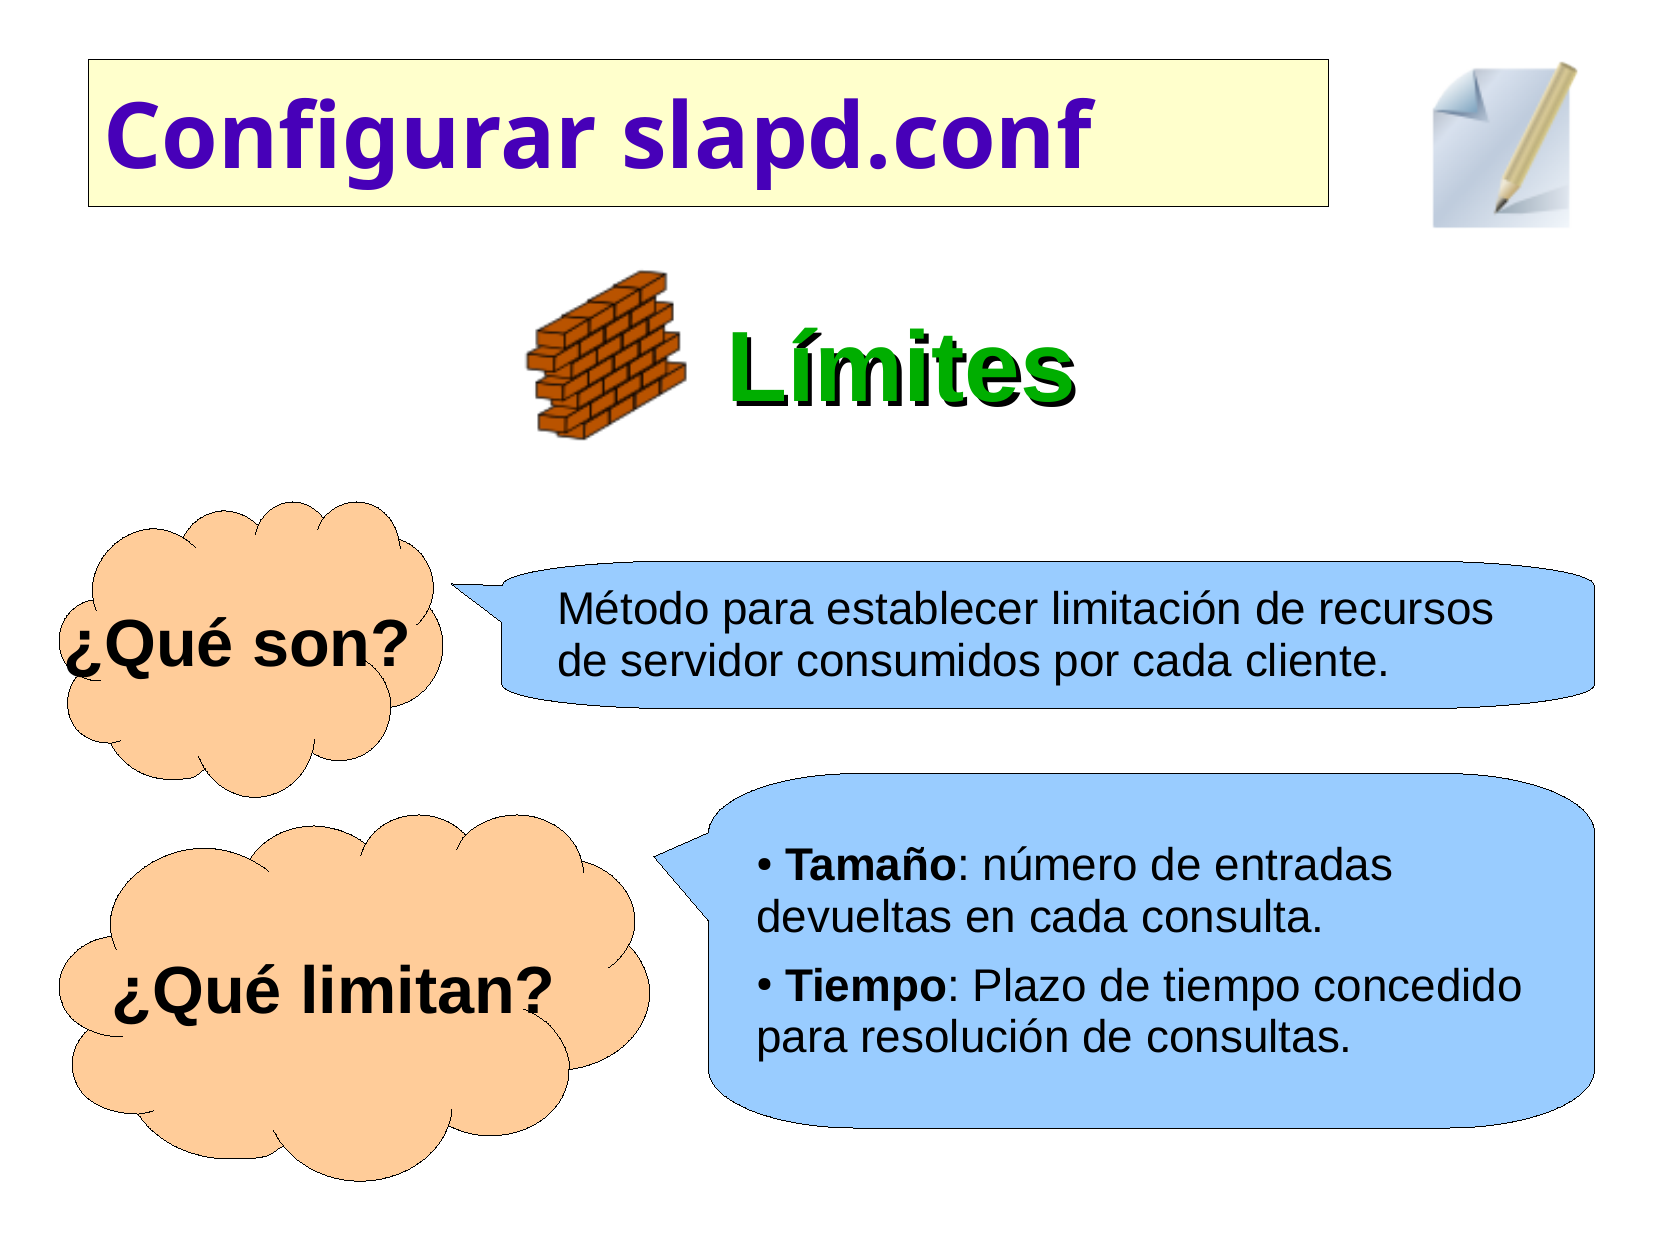

Configurar slapd.conf
Límites
¿Qué son?
Método para establecer limitación de recursos de servidor consumidos por cada cliente.
 Tamaño: número de entradas devueltas en cada consulta.
 Tiempo: Plazo de tiempo concedido para resolución de consultas.
¿Qué limitan?